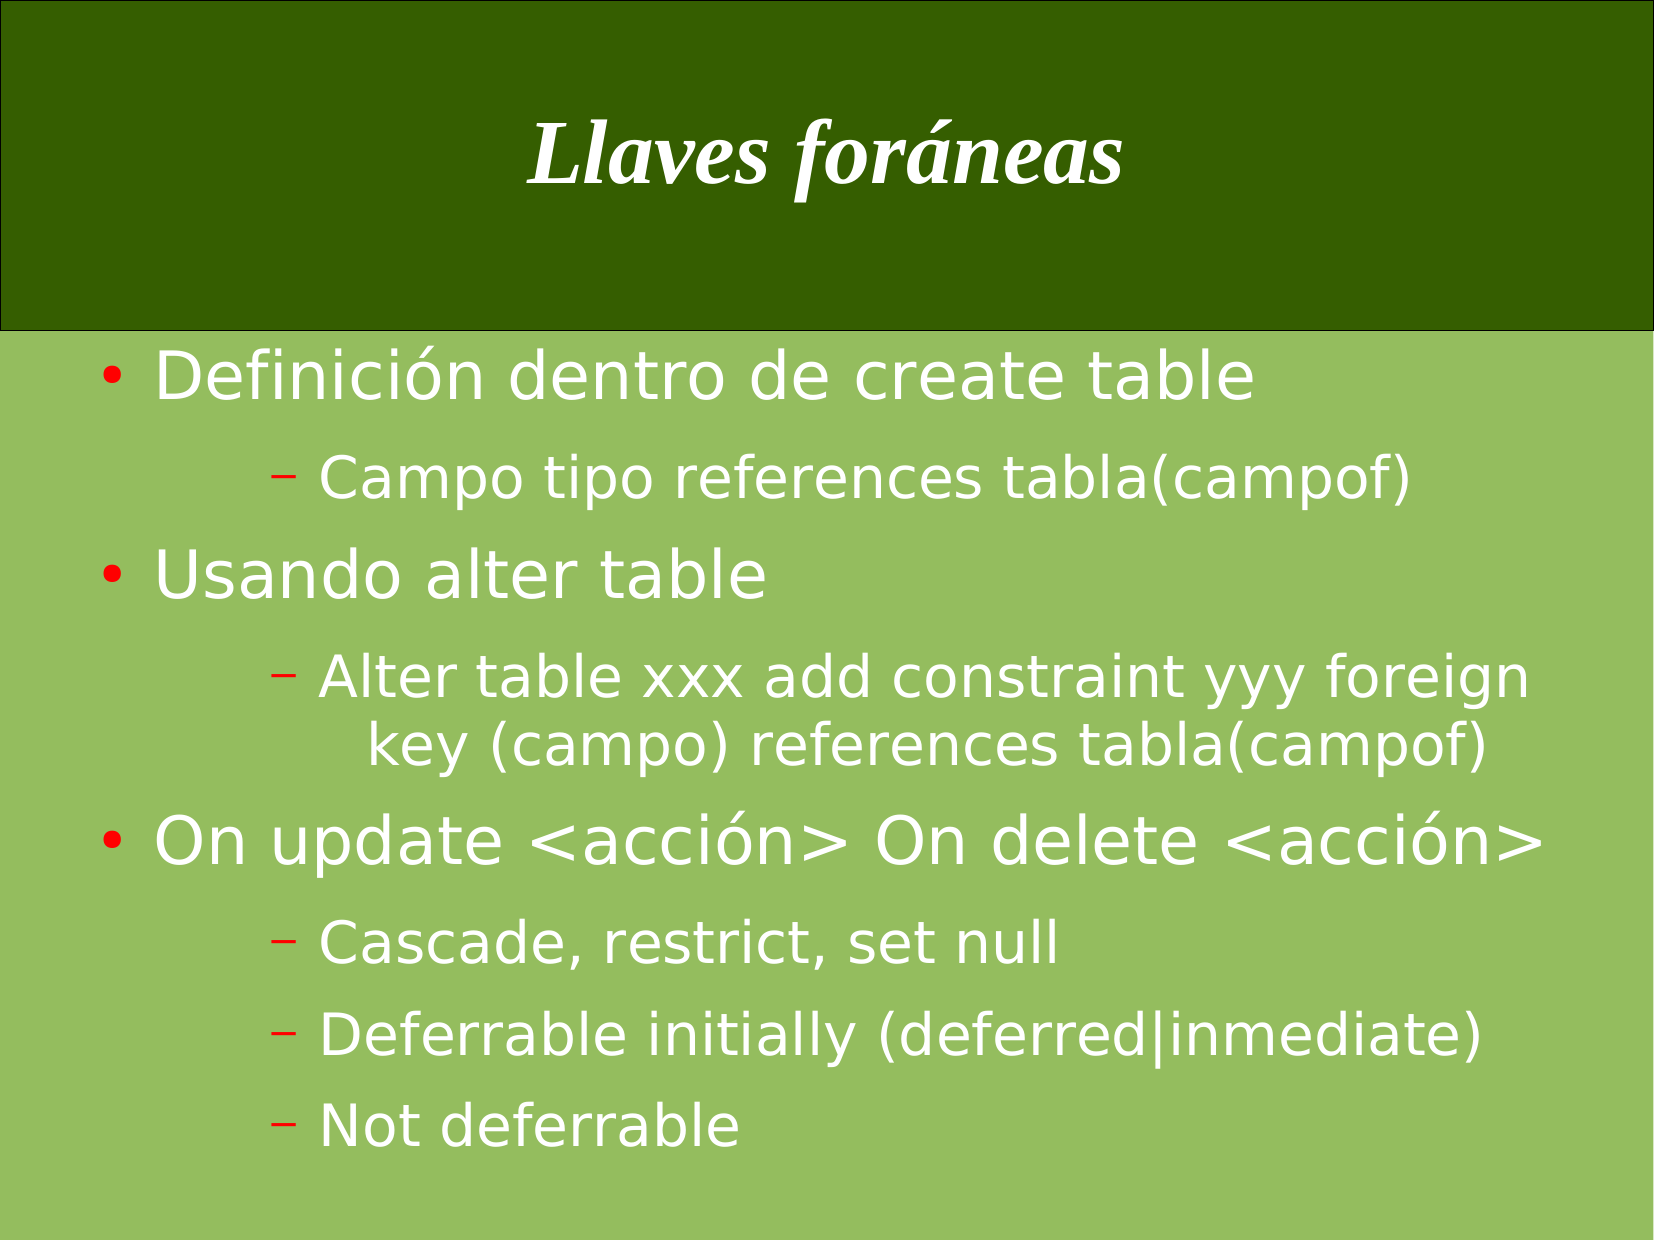

# Llaves foráneas
Definición dentro de create table
Campo tipo references tabla(campof)
Usando alter table
Alter table xxx add constraint yyy foreign key (campo) references tabla(campof)
On update <acción> On delete <acción>
Cascade, restrict, set null
Deferrable initially (deferred|inmediate)
Not deferrable